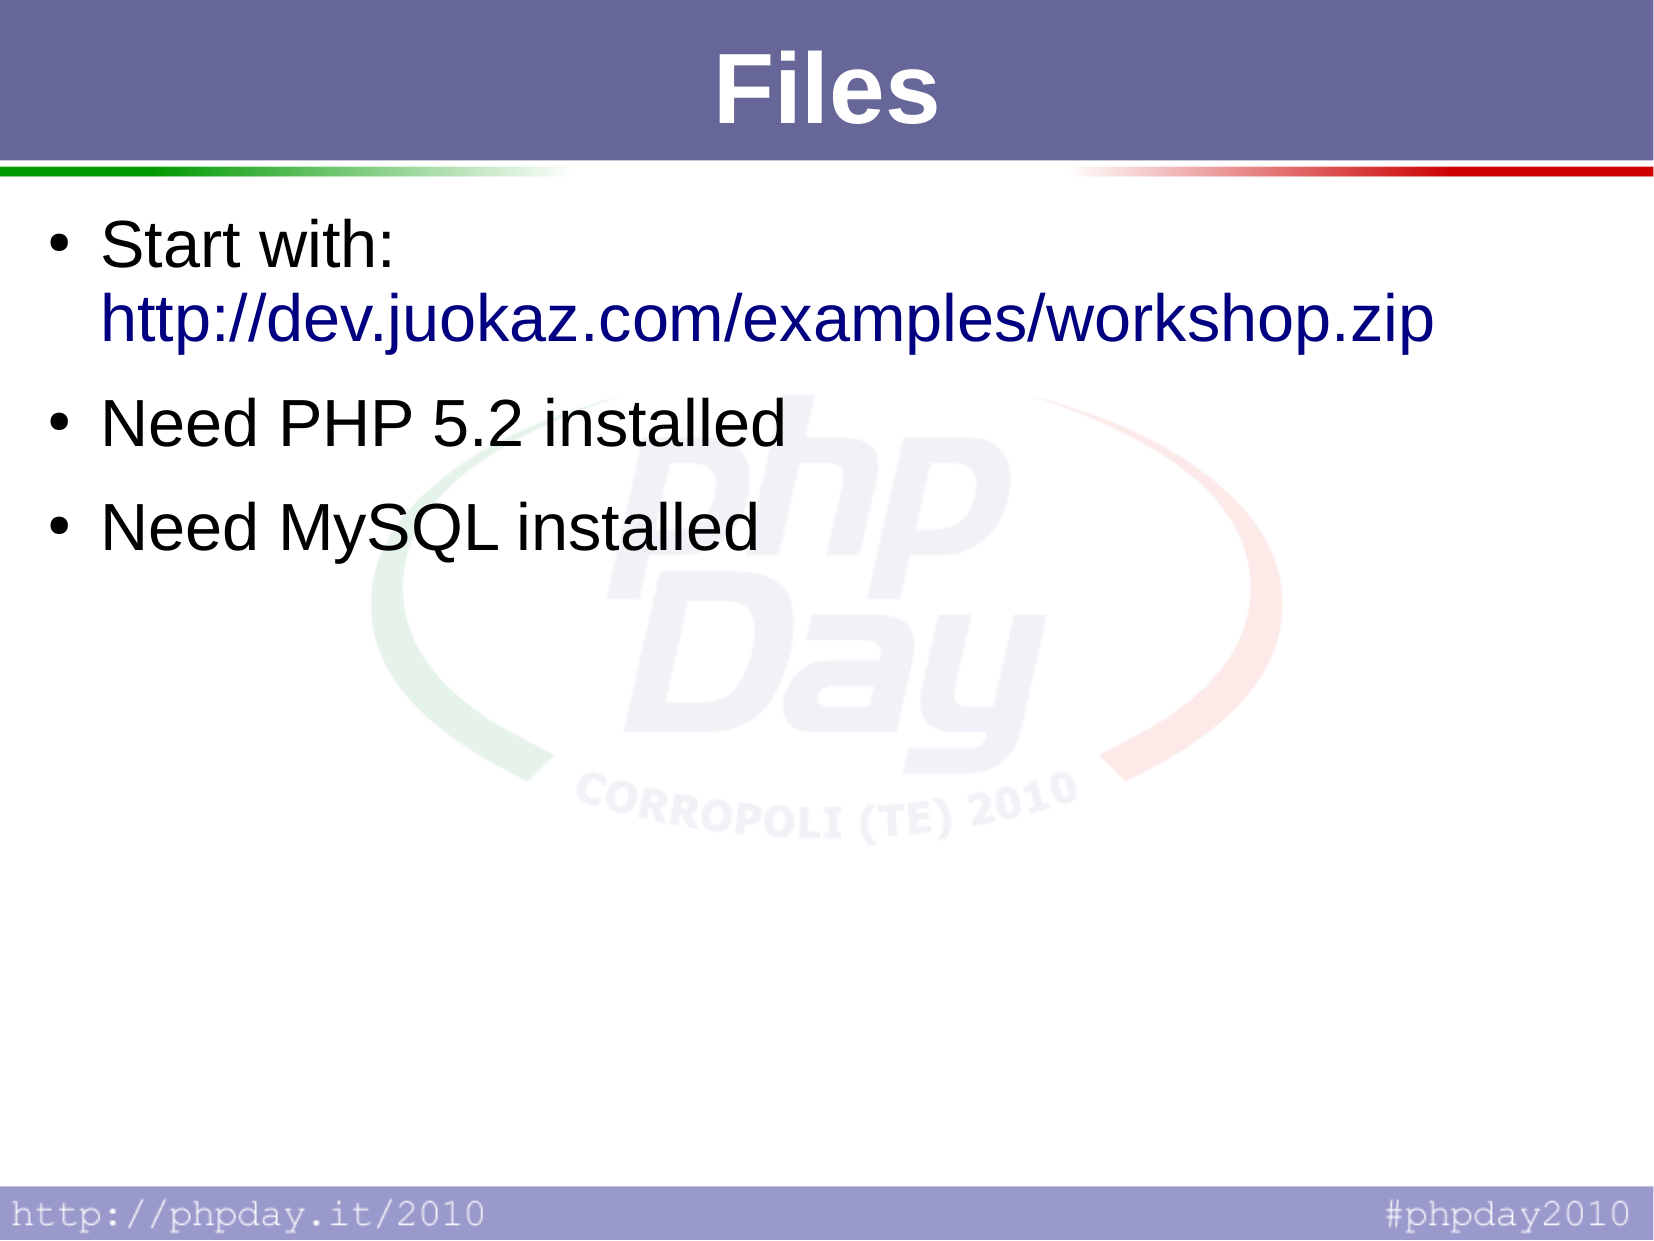

# Files
Start with: http://dev.juokaz.com/examples/workshop.zip
Need PHP 5.2 installed
Need MySQL installed